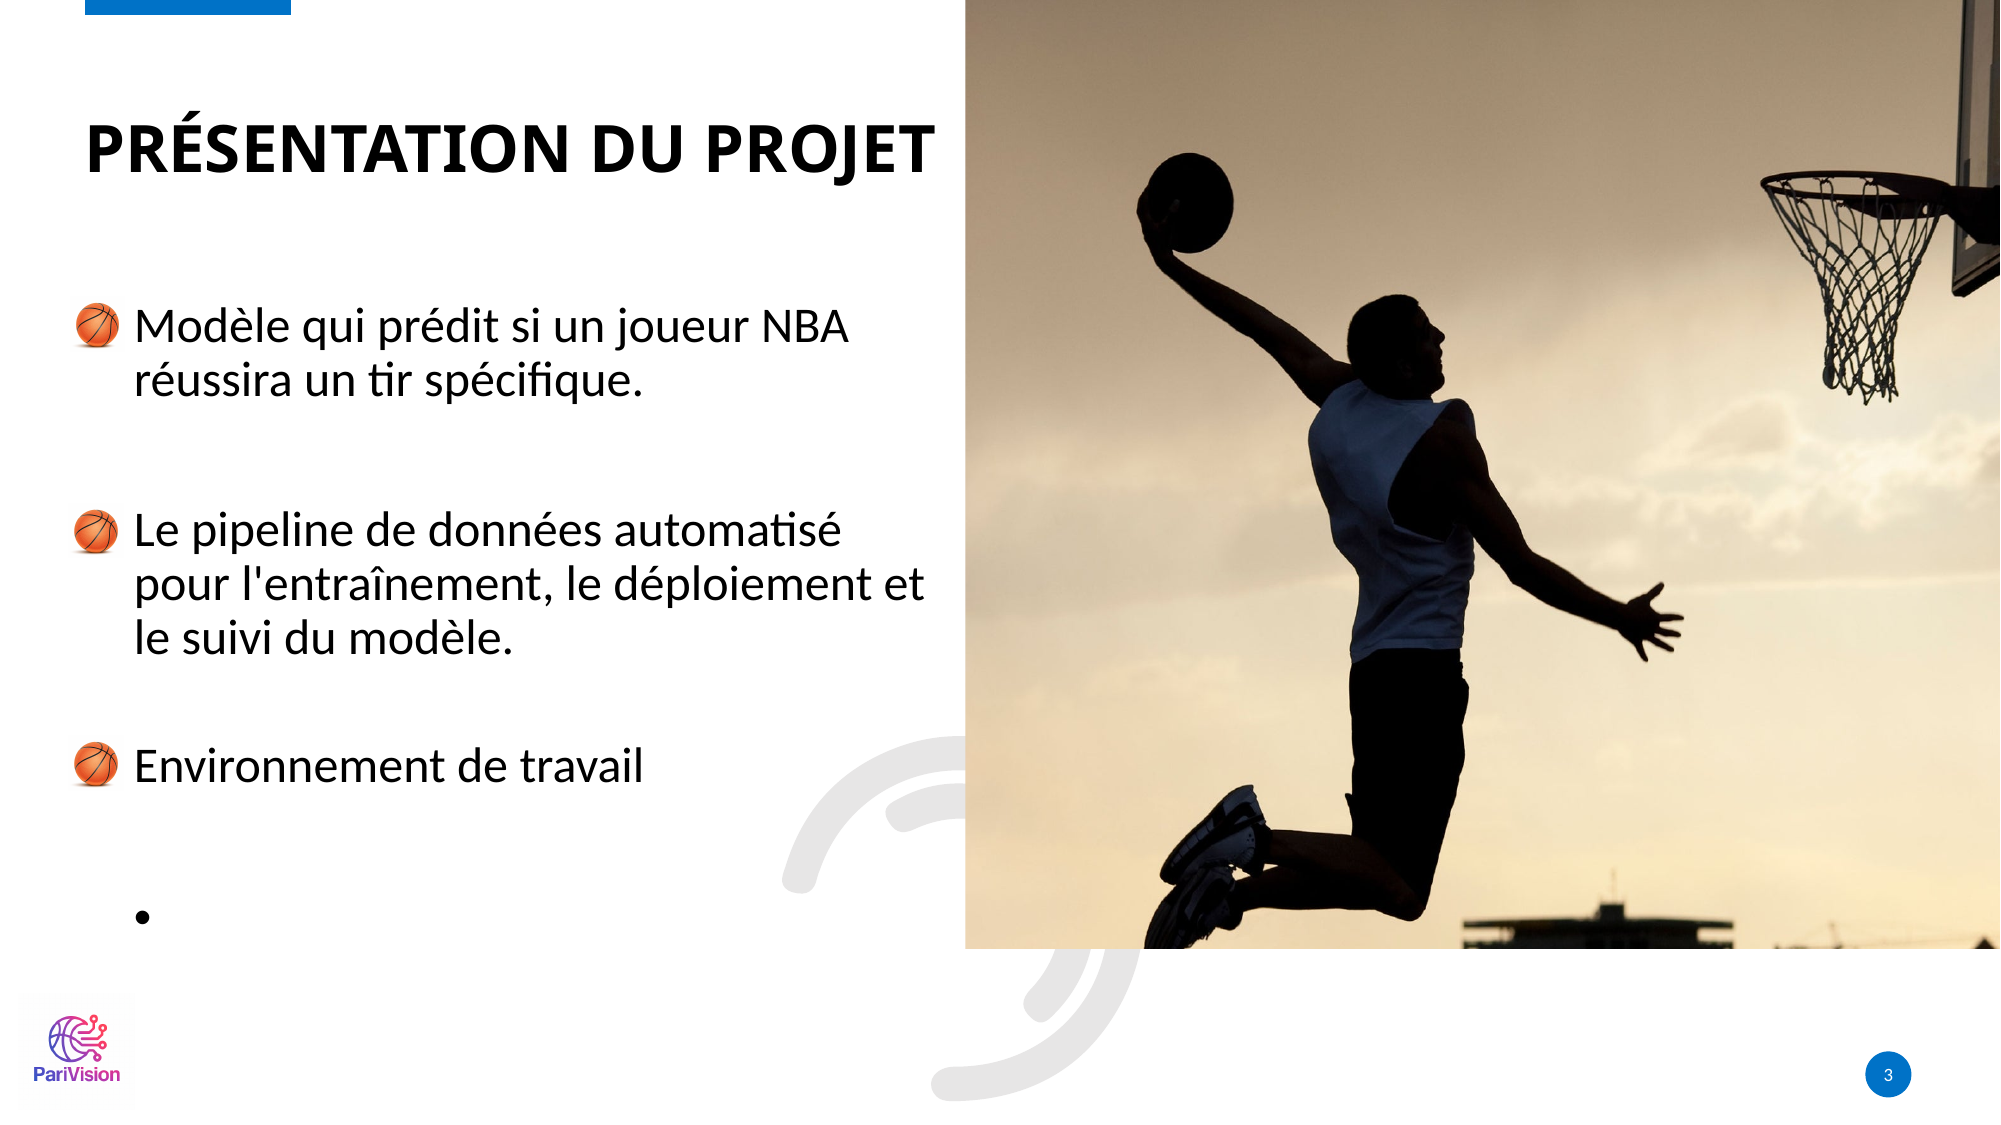

Présentation du projet
# Modèle qui prédit si un joueur NBA réussira un tir spécifique.
Le pipeline de données automatisé pour l'entraînement, le déploiement et le suivi du modèle.
Environnement de travail